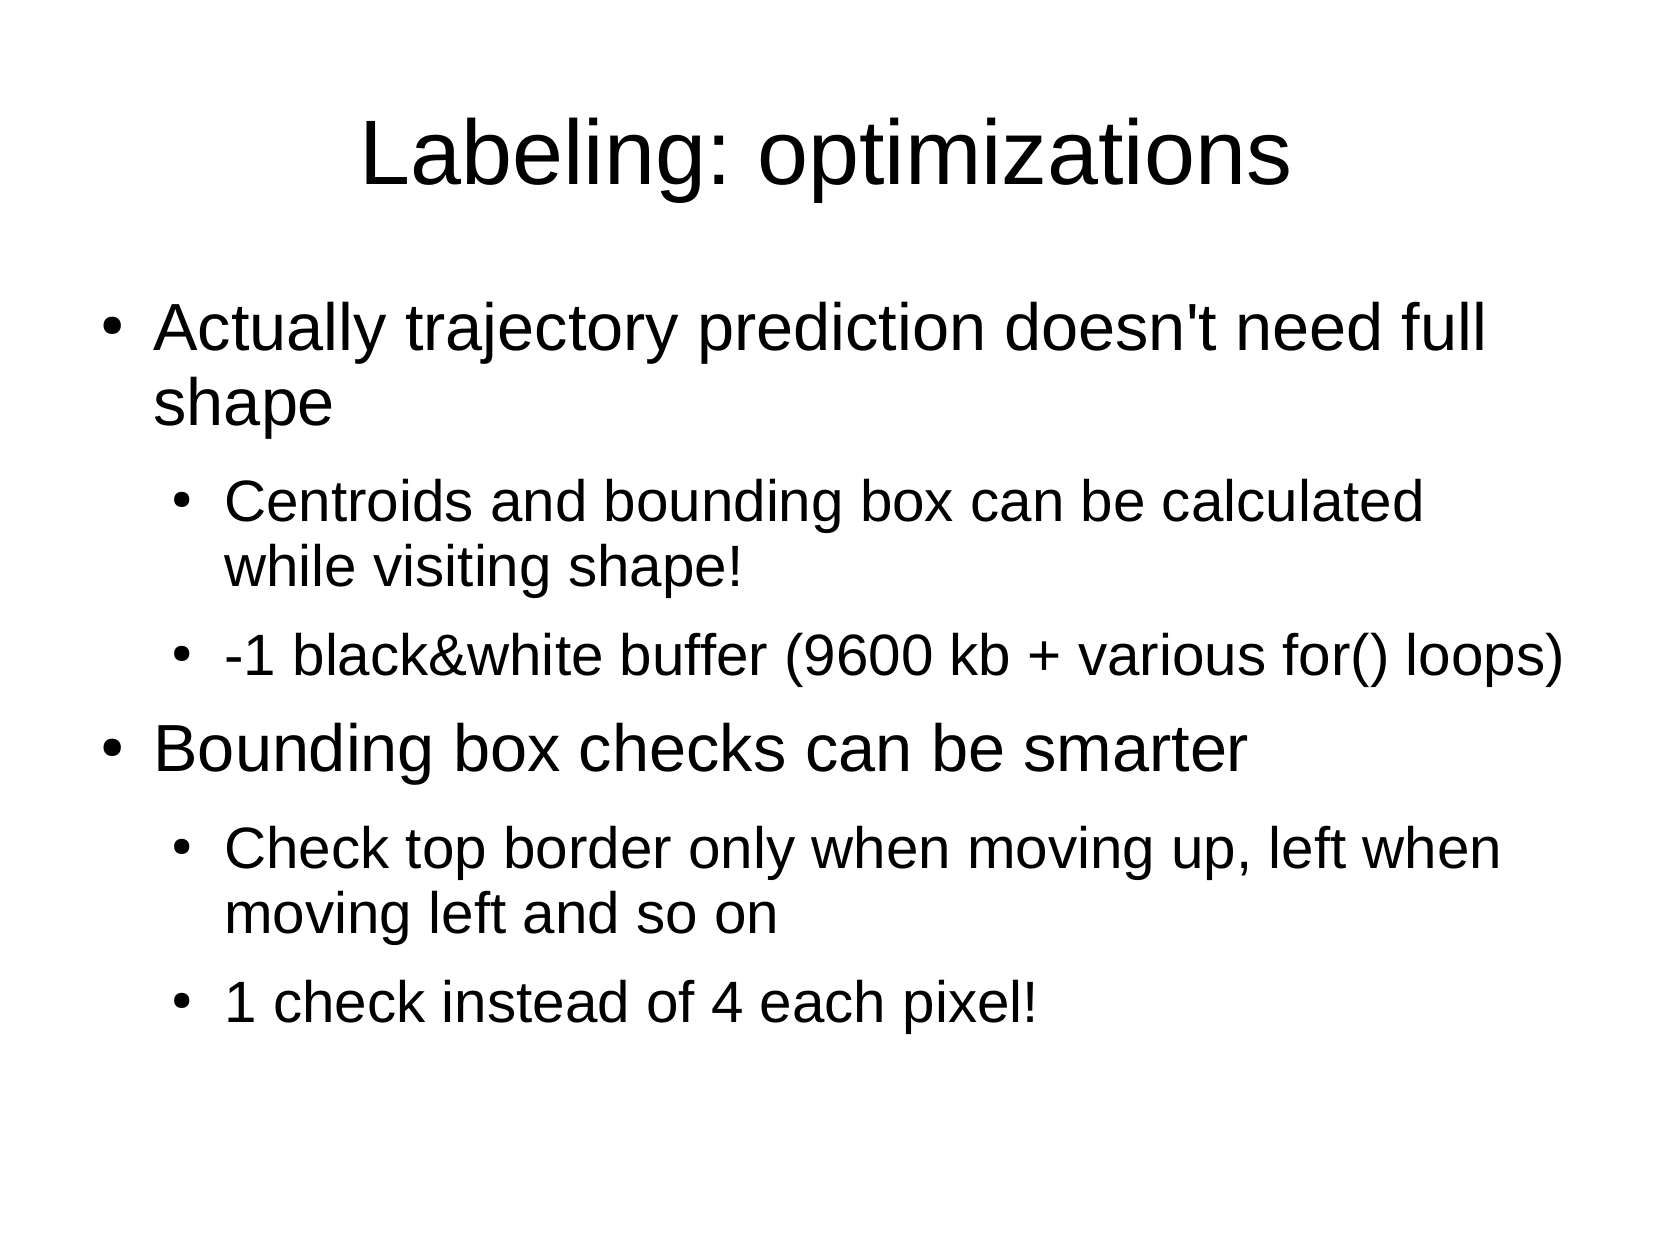

# Labeling: optimizations
Actually trajectory prediction doesn't need full shape
Centroids and bounding box can be calculated while visiting shape!
-1 black&white buffer (9600 kb + various for() loops)
Bounding box checks can be smarter
Check top border only when moving up, left when moving left and so on
1 check instead of 4 each pixel!